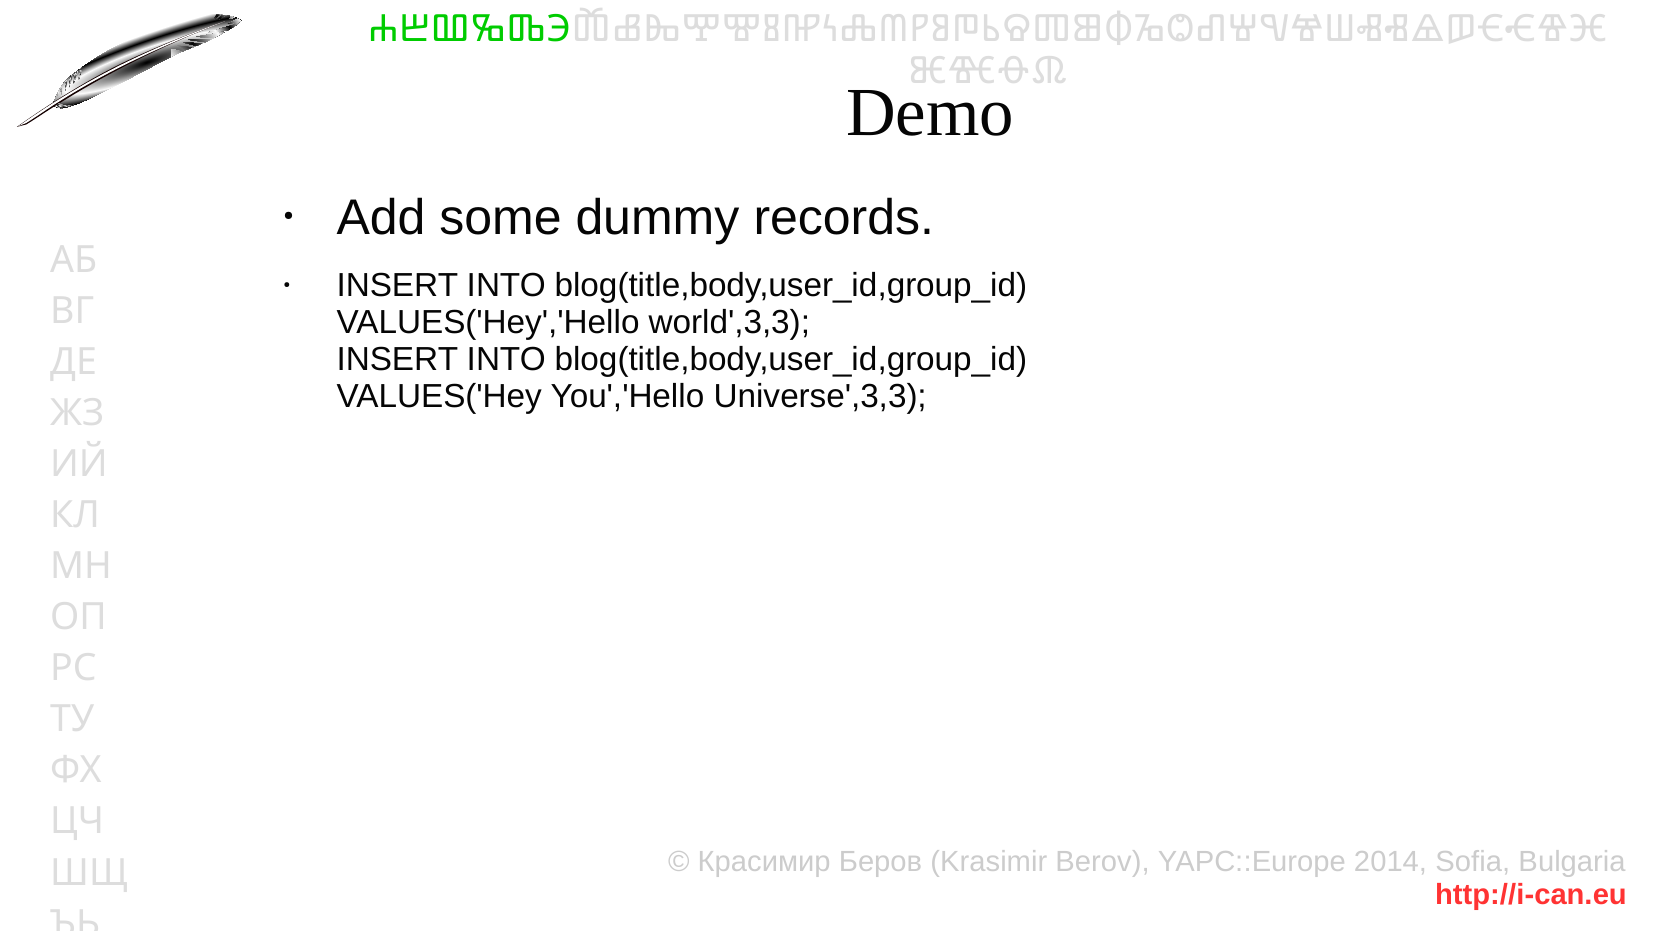

# Demo
Add some dummy records.
INSERT INTO blog(title,body,user_id,group_id)
VALUES('Hey','Hello world',3,3);
INSERT INTO blog(title,body,user_id,group_id)
VALUES('Hey You','Hello Universe',3,3);